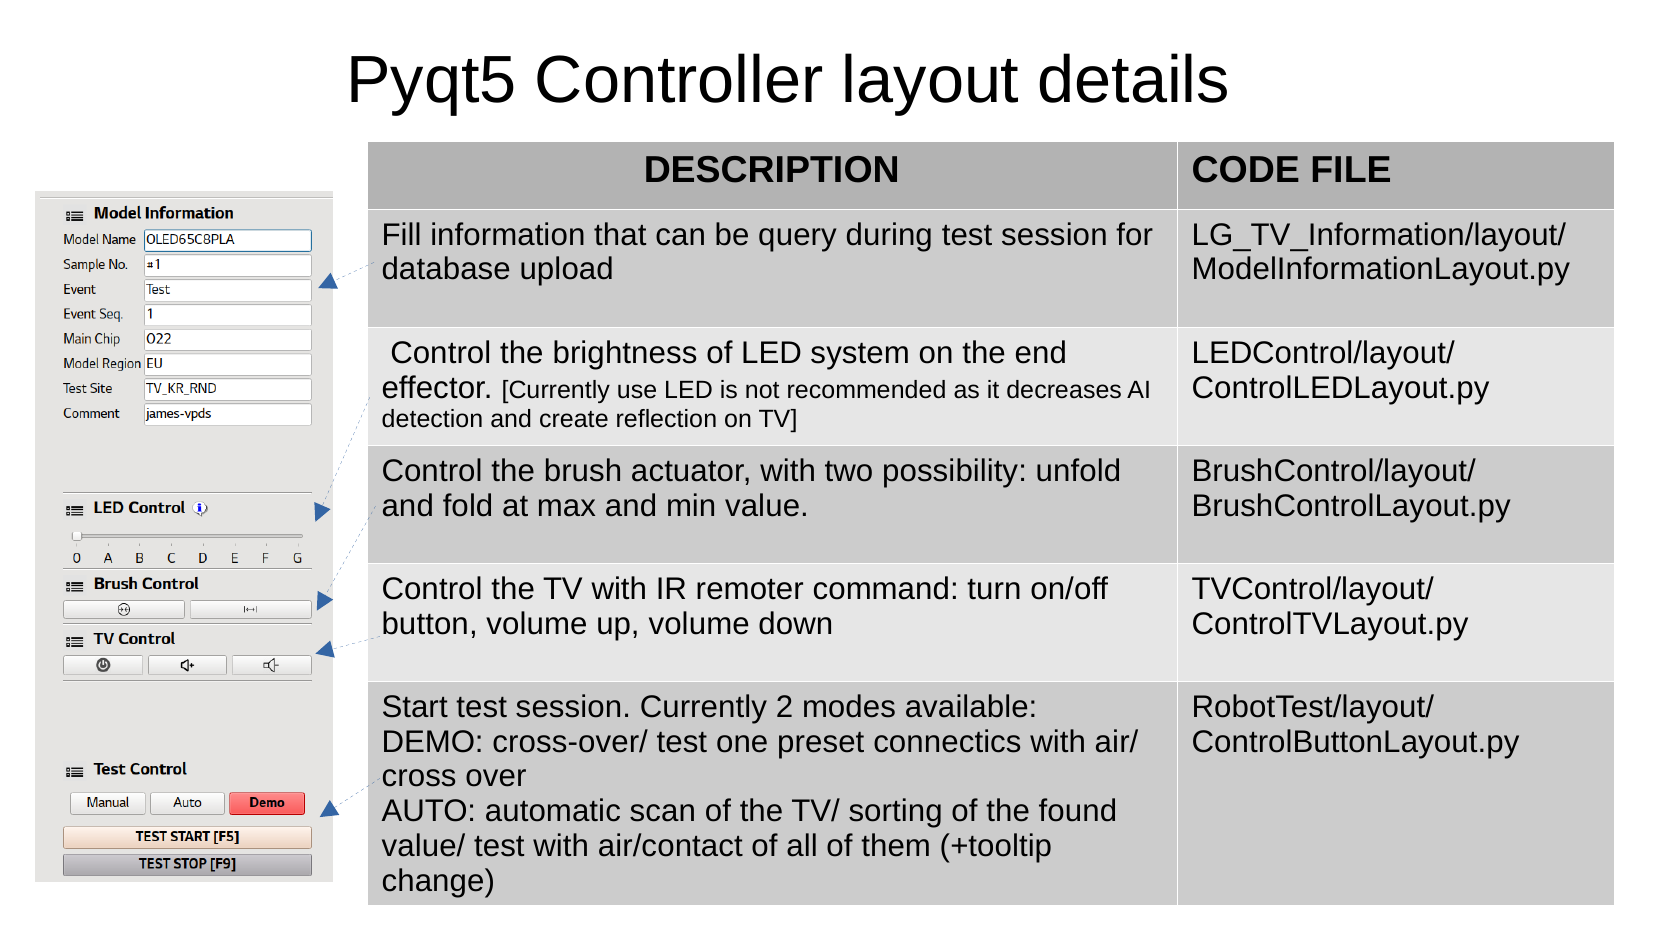

# Pyqt5 Controller layout details
| DESCRIPTION | CODE FILE |
| --- | --- |
| Fill information that can be query during test session for database upload | LG\_TV\_Information/layout/ModelInformationLayout.py |
| Control the brightness of LED system on the end effector. [Currently use LED is not recommended as it decreases AI detection and create reflection on TV] | LEDControl/layout/ControlLEDLayout.py |
| Control the brush actuator, with two possibility: unfold and fold at max and min value. | BrushControl/layout/BrushControlLayout.py |
| Control the TV with IR remoter command: turn on/off button, volume up, volume down | TVControl/layout/ControlTVLayout.py |
| Start test session. Currently 2 modes available: DEMO: cross-over/ test one preset connectics with air/ cross over AUTO: automatic scan of the TV/ sorting of the found value/ test with air/contact of all of them (+tooltip change) | RobotTest/layout/ControlButtonLayout.py |